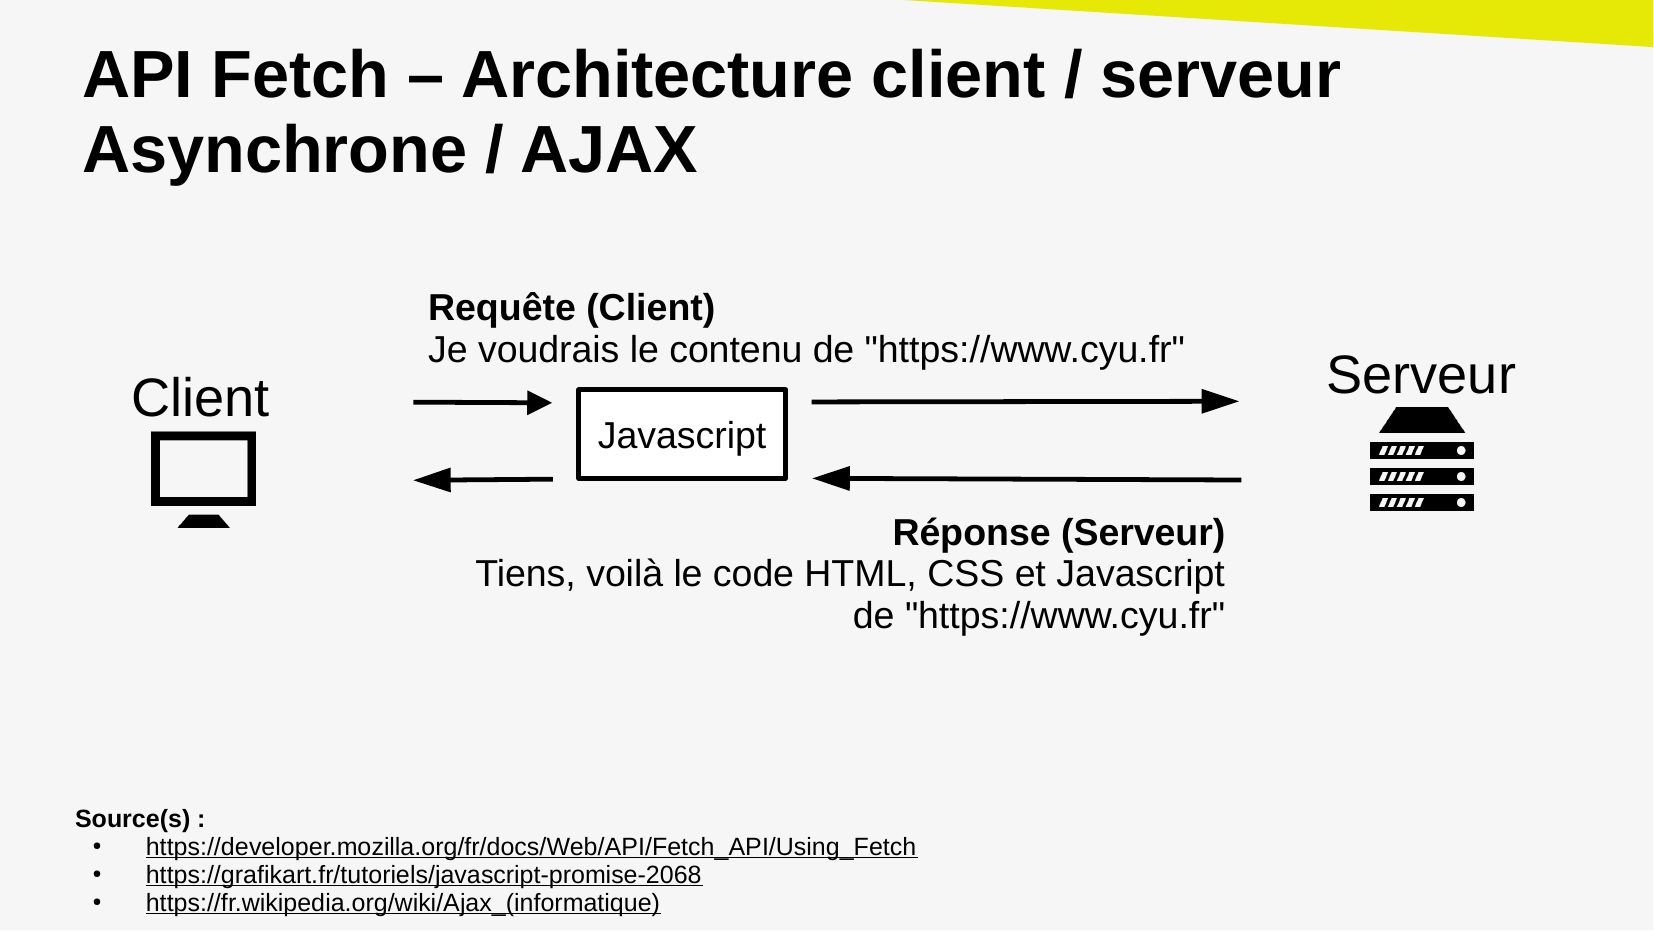

# API Fetch – Architecture client / serveur Asynchrone / AJAX
Requête (Client)
Je voudrais le contenu de "https://www.cyu.fr"
Serveur
Client
Javascript
Réponse (Serveur)
Tiens, voilà le code HTML, CSS et Javascript de "https://www.cyu.fr"
Source(s) :
https://developer.mozilla.org/fr/docs/Web/API/Fetch_API/Using_Fetch
https://grafikart.fr/tutoriels/javascript-promise-2068
https://fr.wikipedia.org/wiki/Ajax_(informatique)